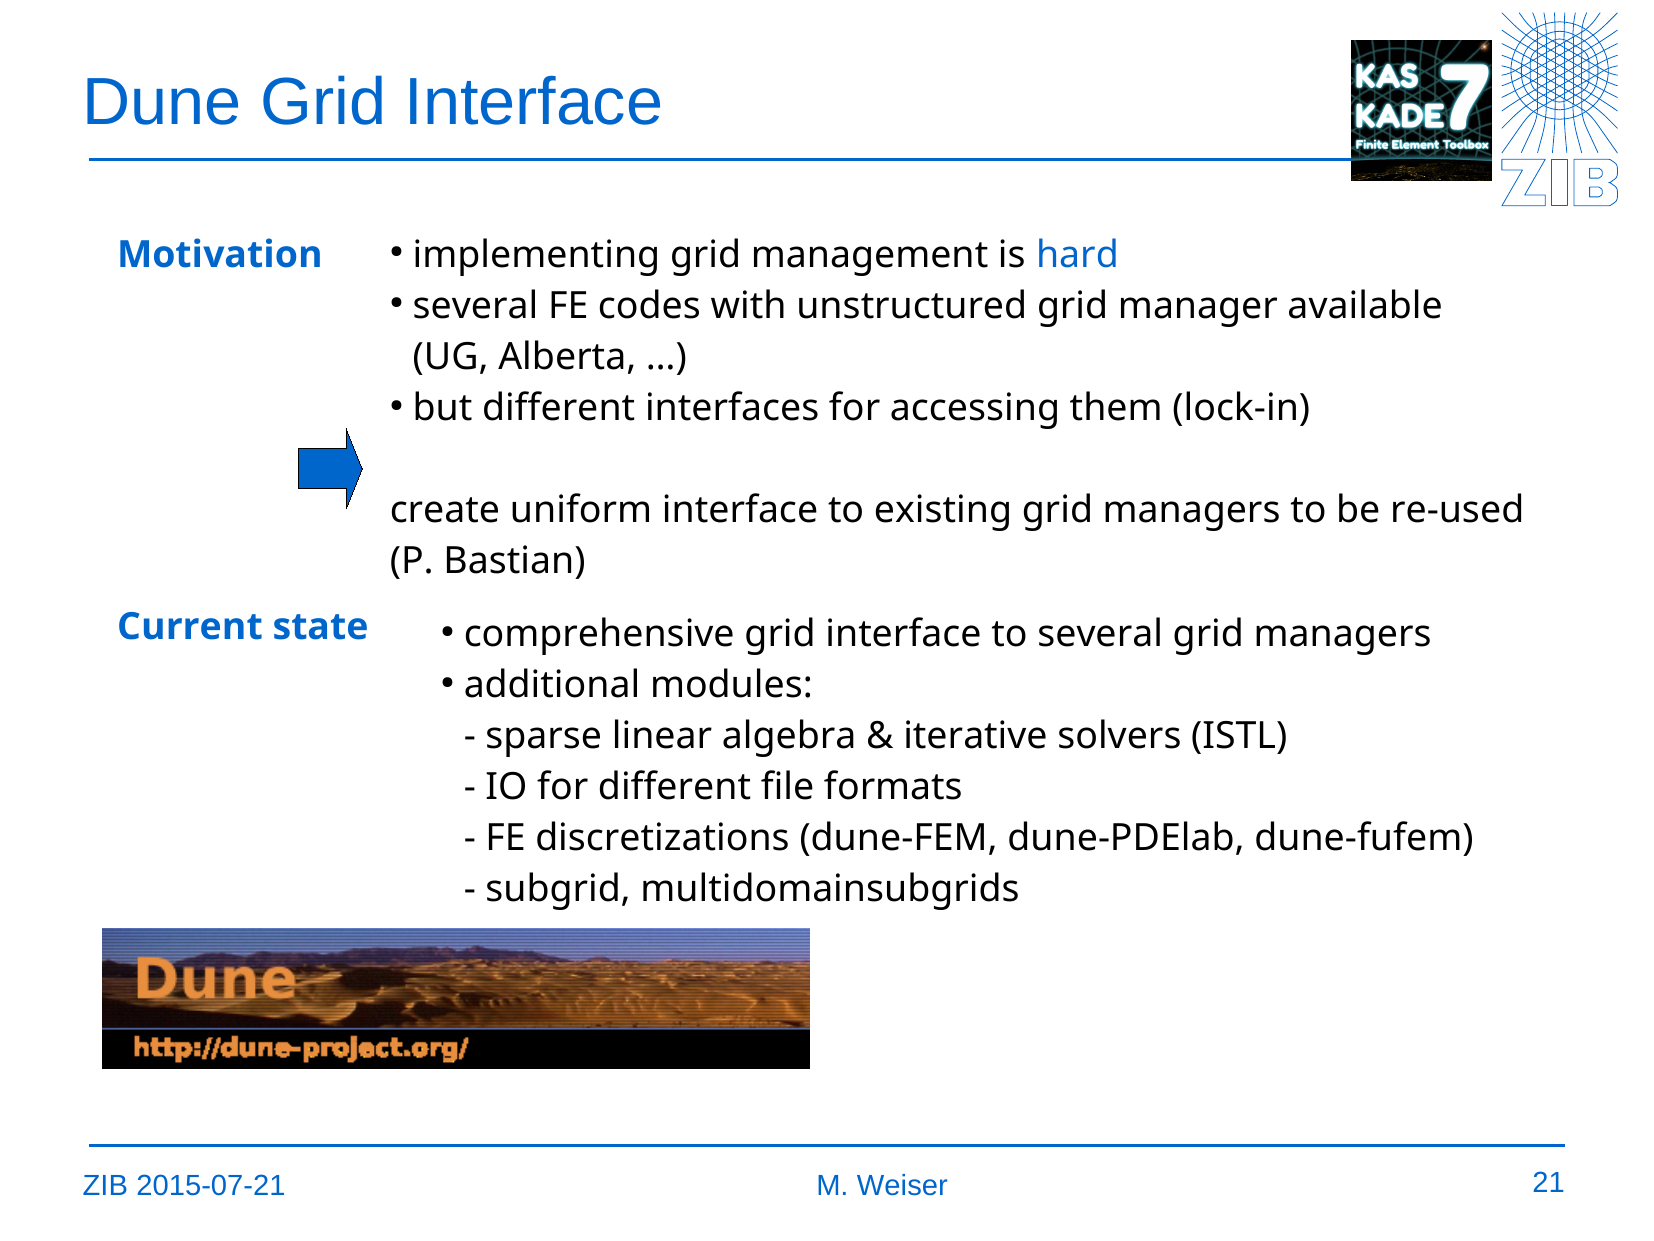

# Dune Grid Interface
Motivation
 implementing grid management is hard
 several FE codes with unstructured grid manager available
 (UG, Alberta, …)
 but different interfaces for accessing them (lock-in)
create uniform interface to existing grid managers to be re-used
(P. Bastian)
Current state
 comprehensive grid interface to several grid managers
 additional modules:
 - sparse linear algebra & iterative solvers (ISTL)
 - IO for different file formats
 - FE discretizations (dune-FEM, dune-PDElab, dune-fufem)
 - subgrid, multidomainsubgrids
21
ZIB 2015-07-21
M. Weiser